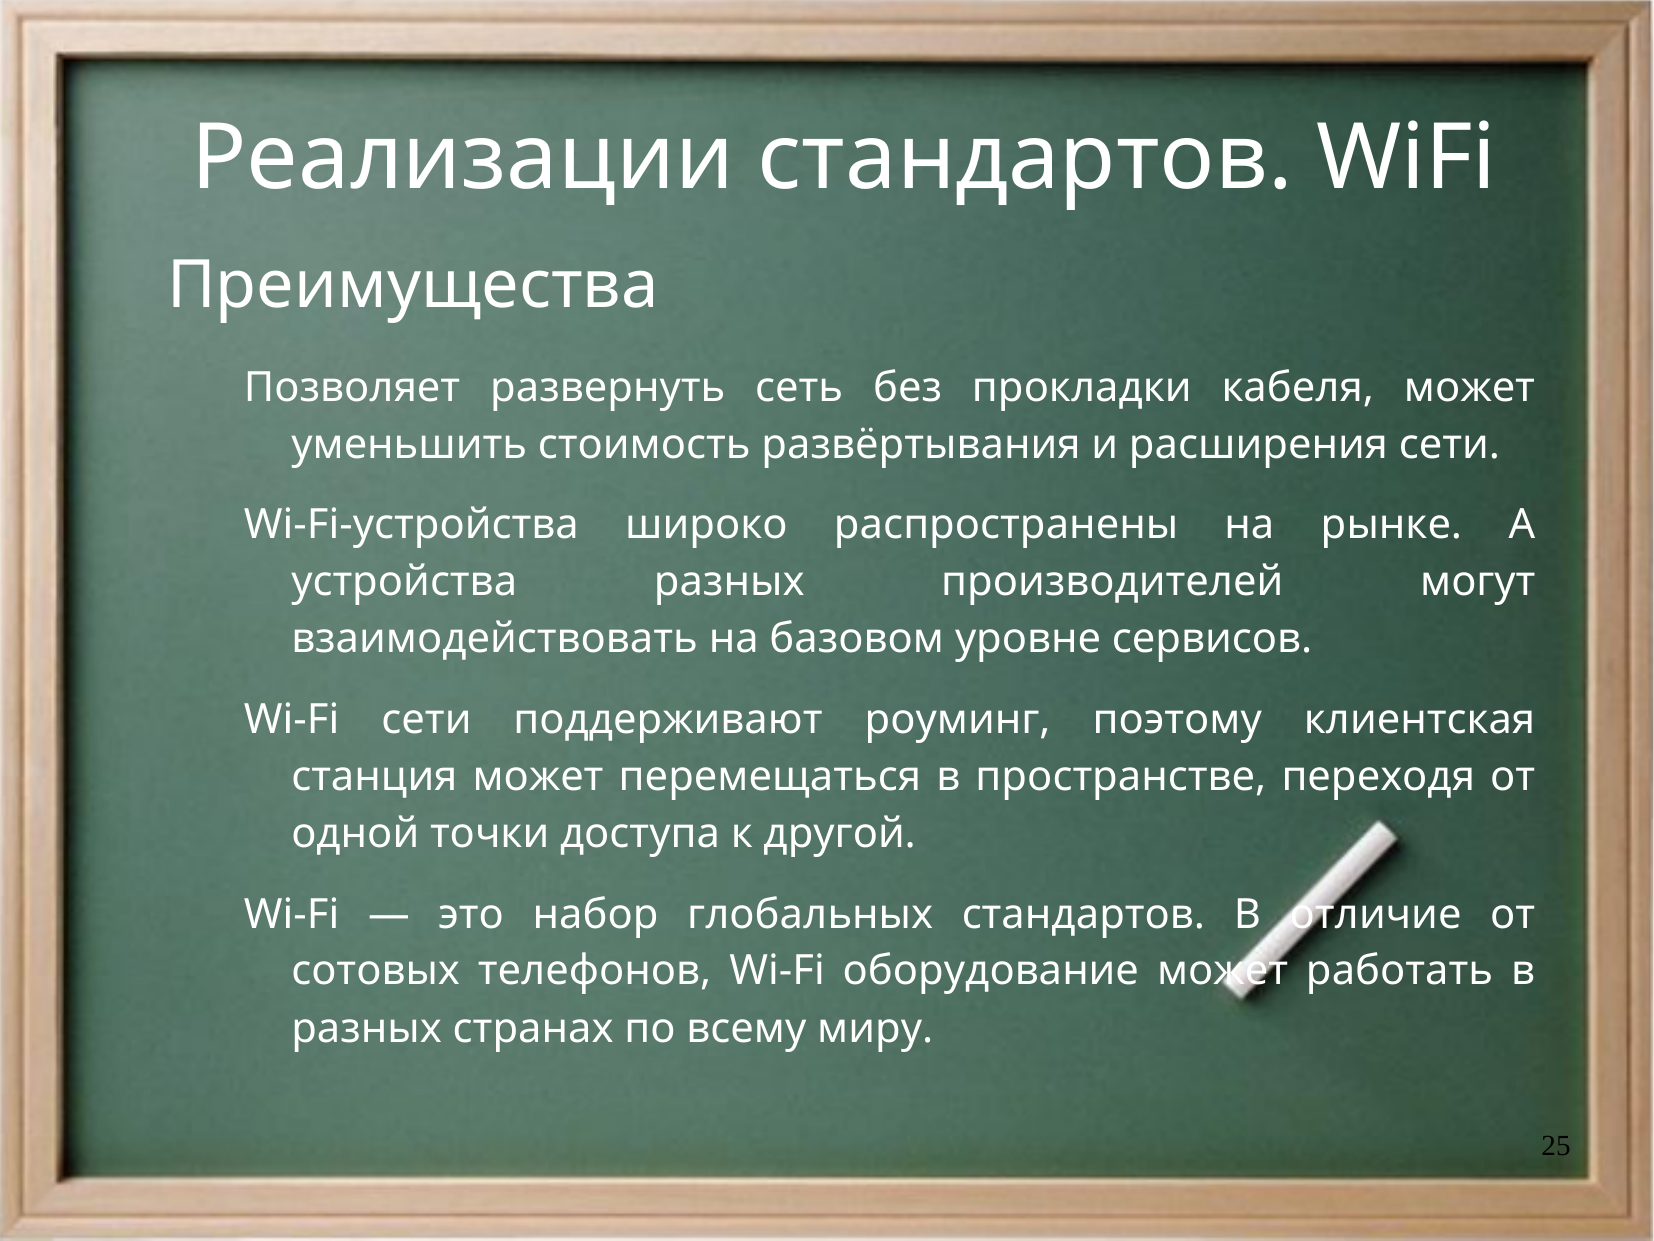

# Реализации стандартов. WiFi
Преимущества
Позволяет развернуть сеть без прокладки кабеля, может уменьшить стоимость развёртывания и расширения сети.
Wi-Fi-устройства широко распространены на рынке. А устройства разных производителей могут взаимодействовать на базовом уровне сервисов.
Wi-Fi сети поддерживают роуминг, поэтому клиентская станция может перемещаться в пространстве, переходя от одной точки доступа к другой.
Wi-Fi — это набор глобальных стандартов. В отличие от сотовых телефонов, Wi-Fi оборудование может работать в разных странах по всему миру.
25